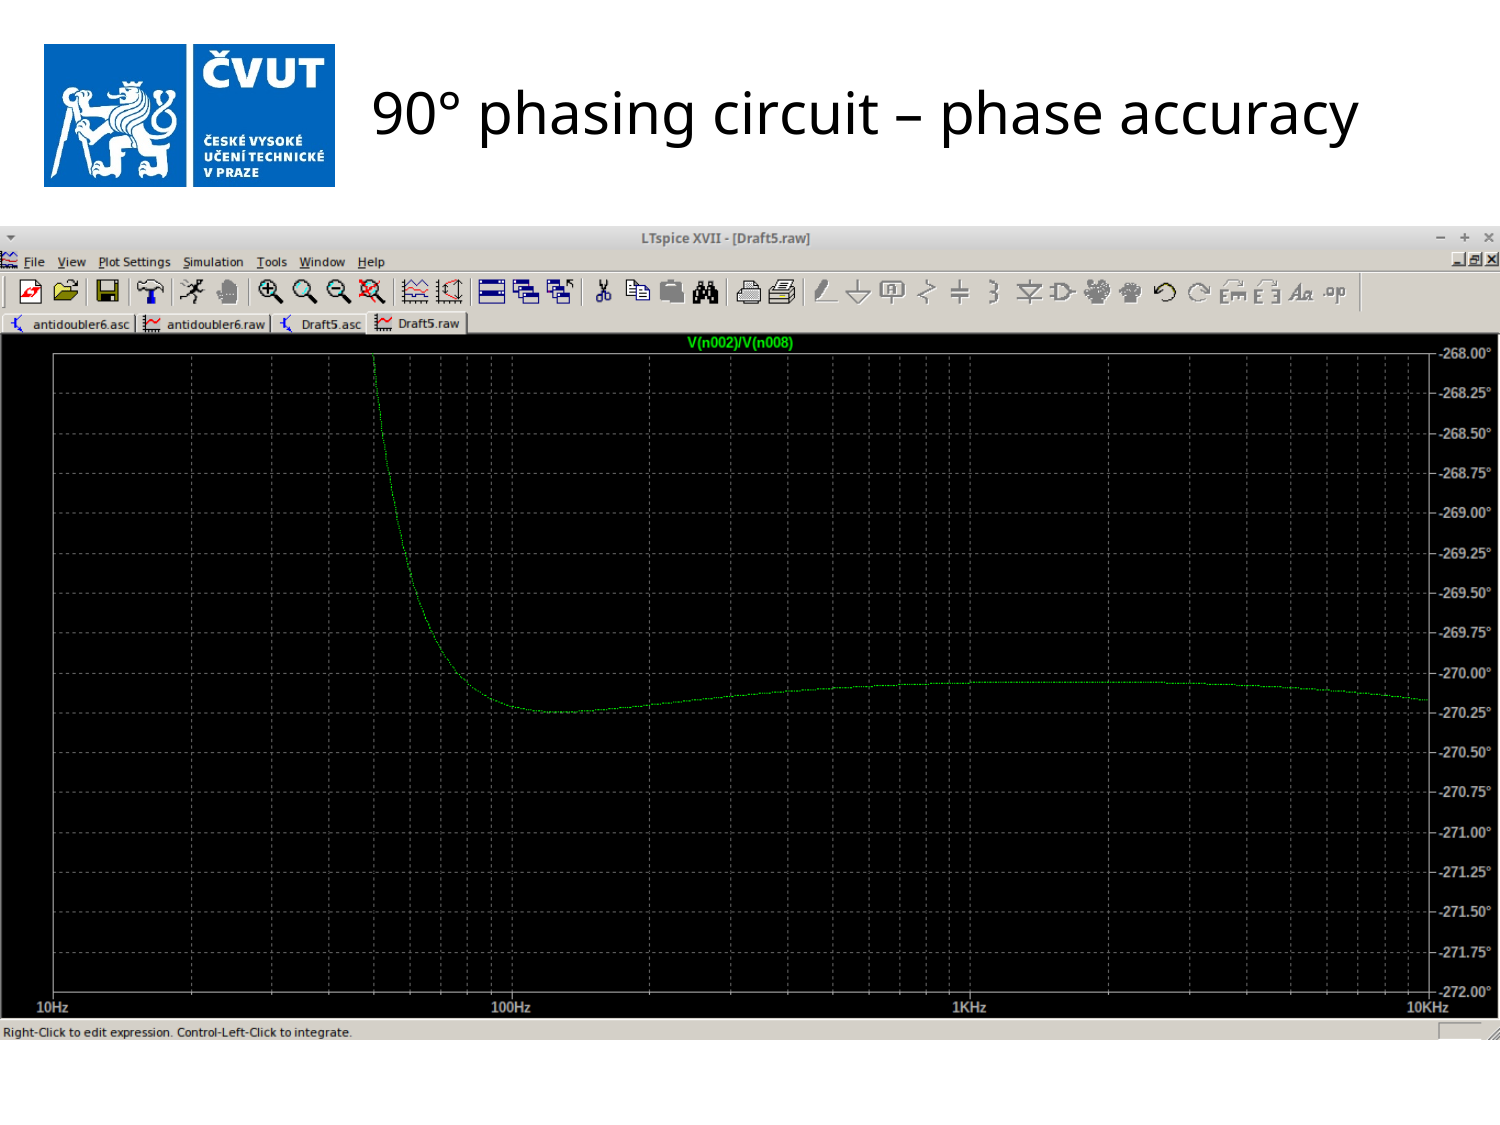

# 90° phasing circuit – phase accuracy